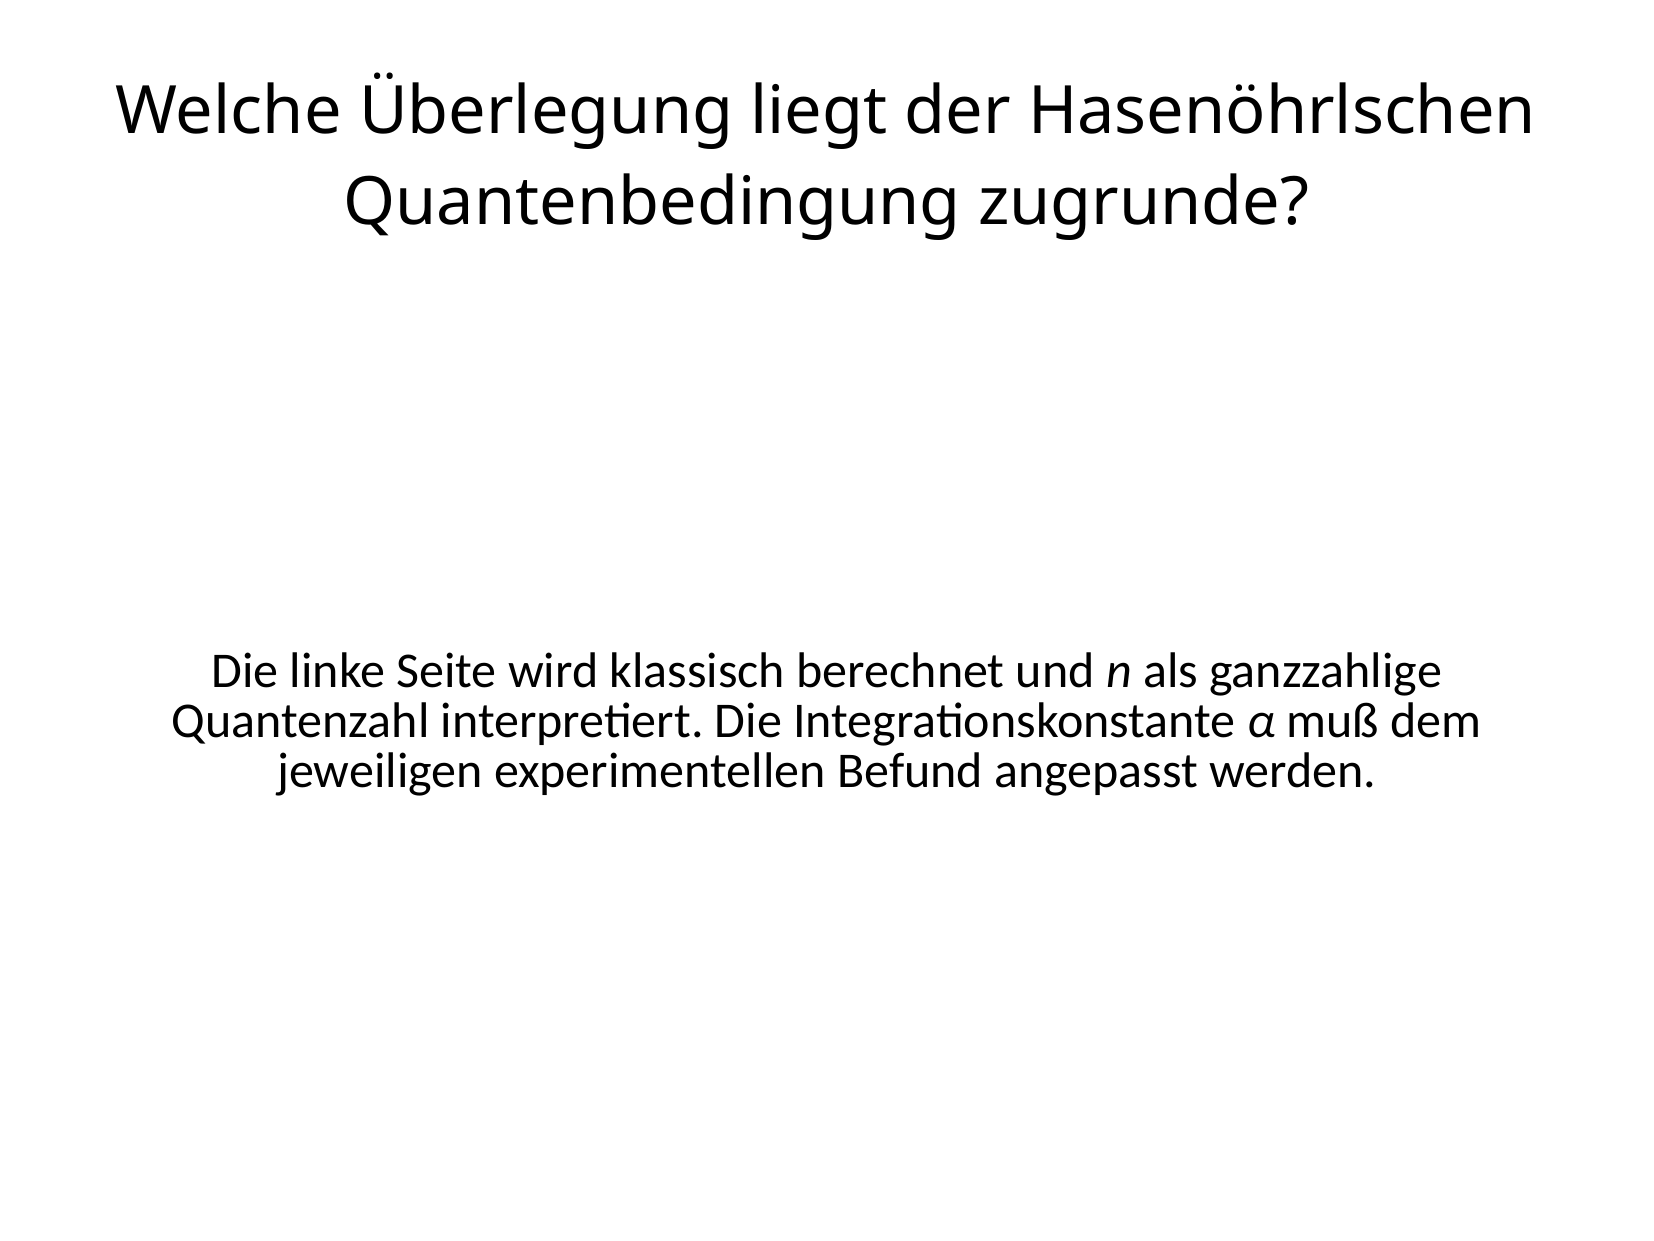

# Welche Überlegung liegt der Hasenöhrlschen Quantenbedingung zugrunde?
Die linke Seite wird klassisch berechnet und n als ganzzahlige Quantenzahl interpretiert. Die Integrationskonstante α muß dem jeweiligen experimentellen Befund angepasst werden.